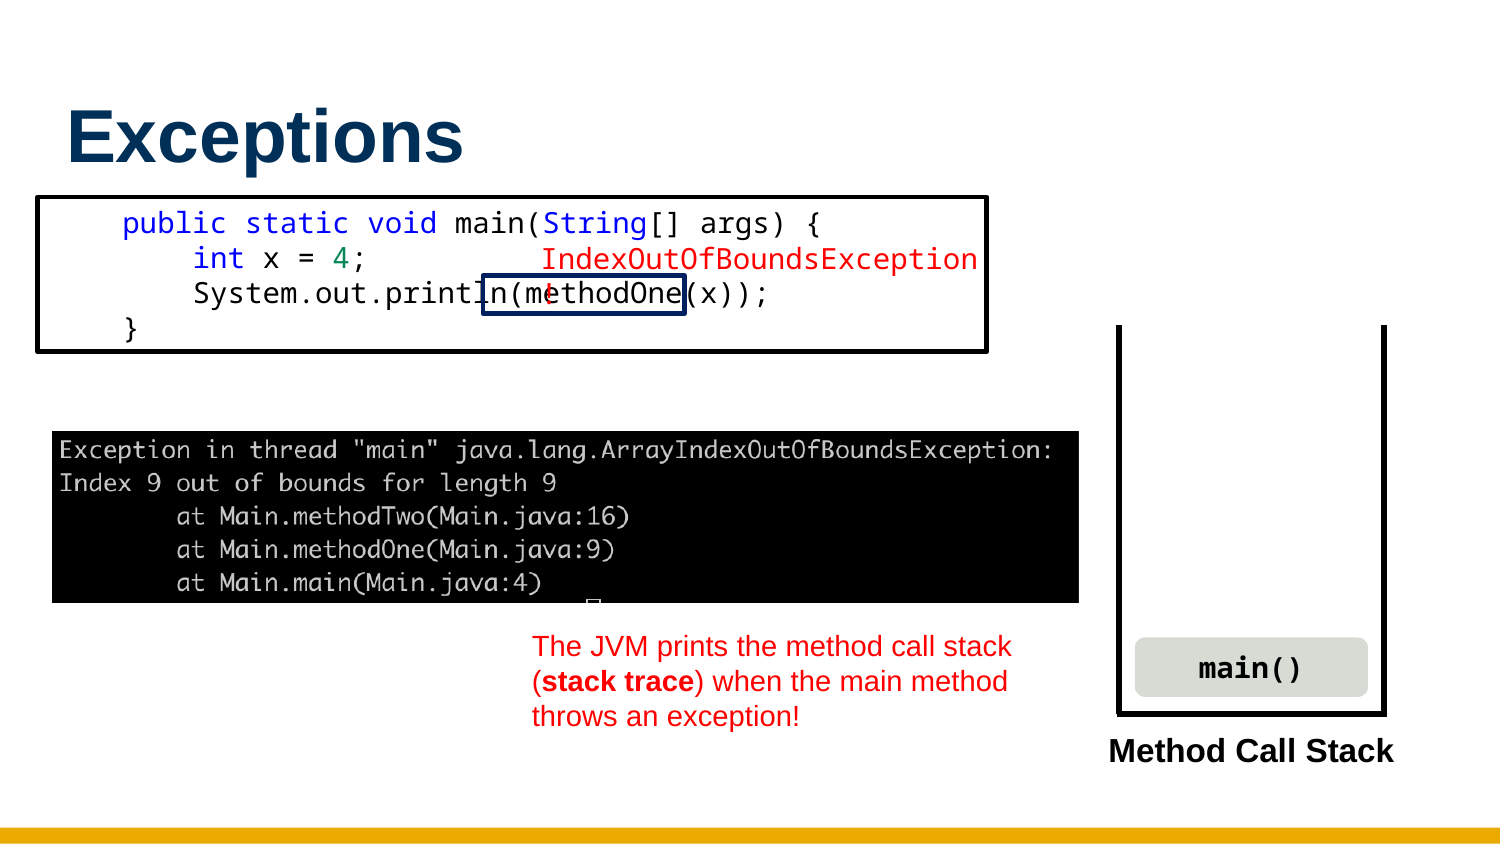

# Exceptions
 public static void main(String[] args) {
    int x = 4;
 System.out.println(methodOne(x));
 }
IndexOutOfBoundsException!
 public int methodOne(int args) {
    x += 5;
 return methodTwo(x);
 }
The JVM prints the method call stack (stack trace) when the main method throws an exception!
main()
Method Call Stack